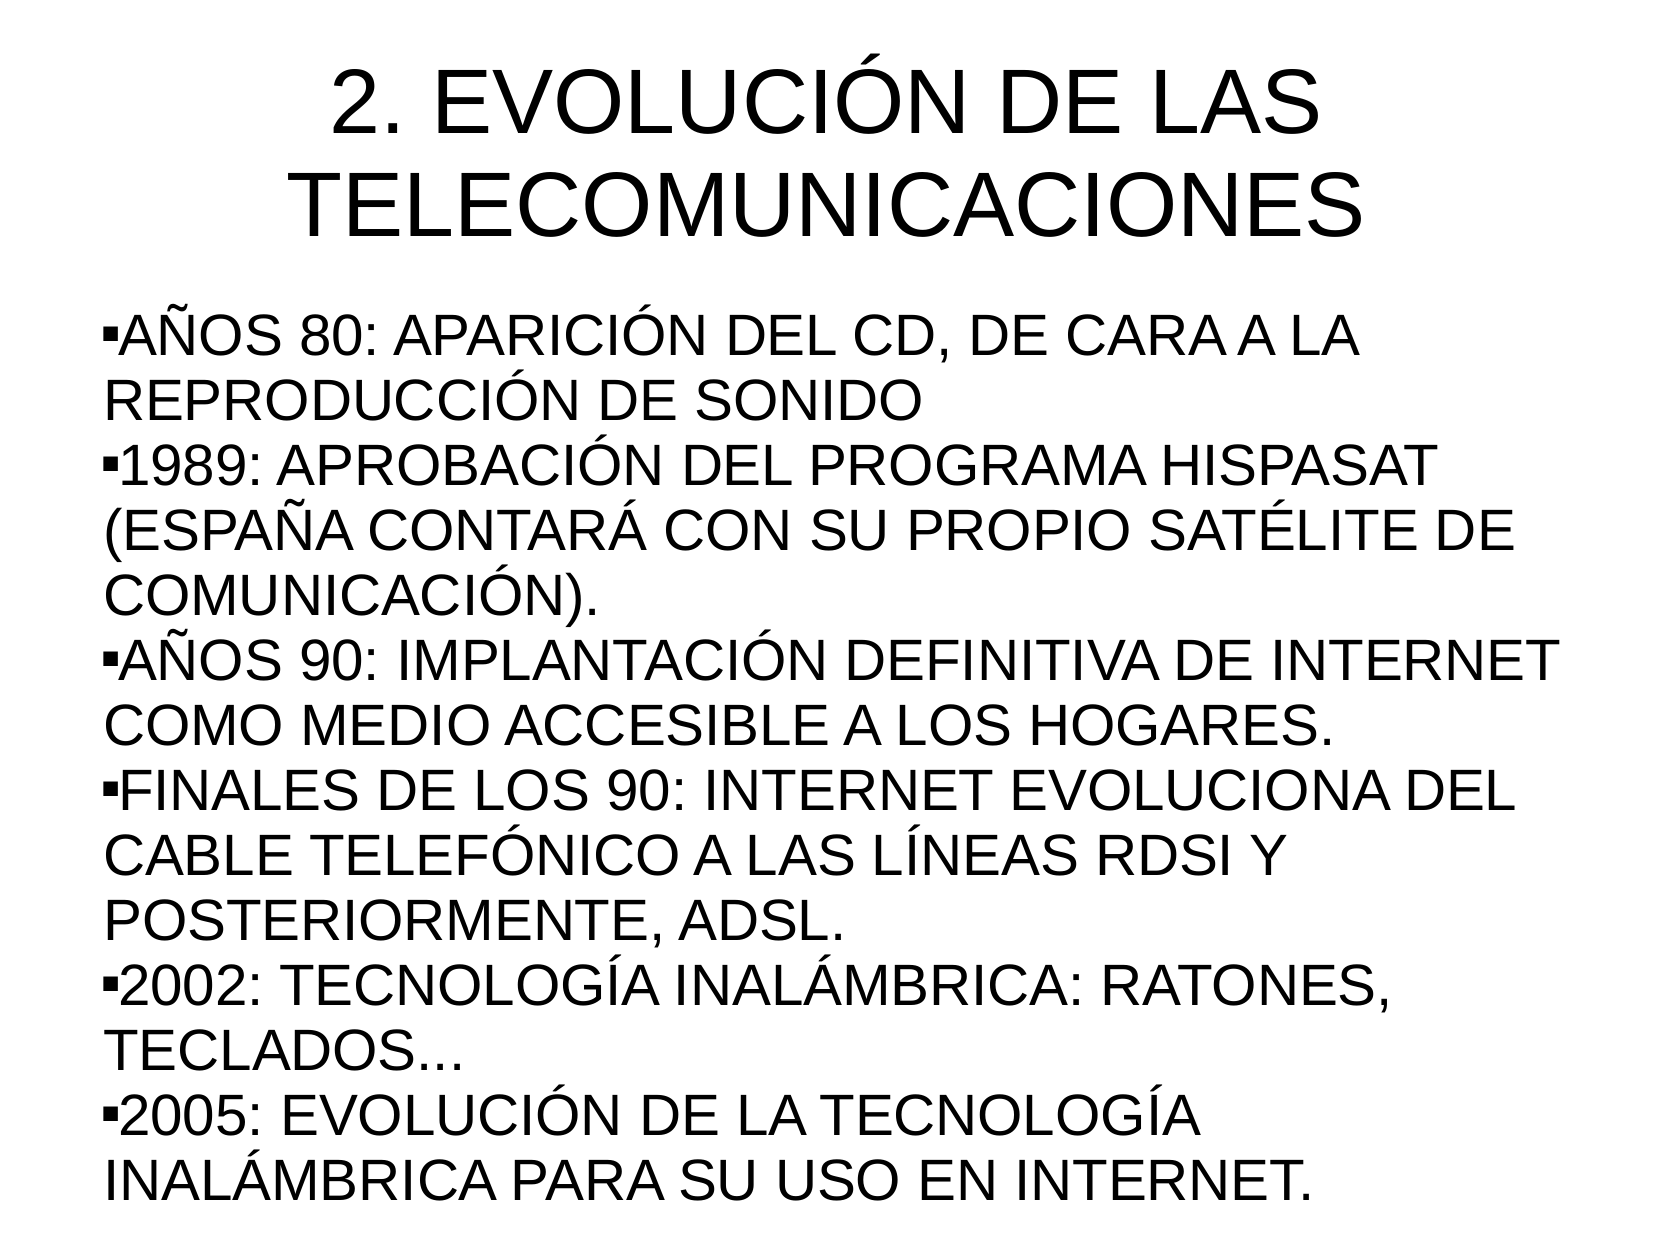

# 2. EVOLUCIÓN DE LAS TELECOMUNICACIONES
AÑOS 80: APARICIÓN DEL CD, DE CARA A LA REPRODUCCIÓN DE SONIDO
1989: APROBACIÓN DEL PROGRAMA HISPASAT (ESPAÑA CONTARÁ CON SU PROPIO SATÉLITE DE COMUNICACIÓN).
AÑOS 90: IMPLANTACIÓN DEFINITIVA DE INTERNET COMO MEDIO ACCESIBLE A LOS HOGARES.
FINALES DE LOS 90: INTERNET EVOLUCIONA DEL CABLE TELEFÓNICO A LAS LÍNEAS RDSI Y POSTERIORMENTE, ADSL.
2002: TECNOLOGÍA INALÁMBRICA: RATONES, TECLADOS...
2005: EVOLUCIÓN DE LA TECNOLOGÍA INALÁMBRICA PARA SU USO EN INTERNET.